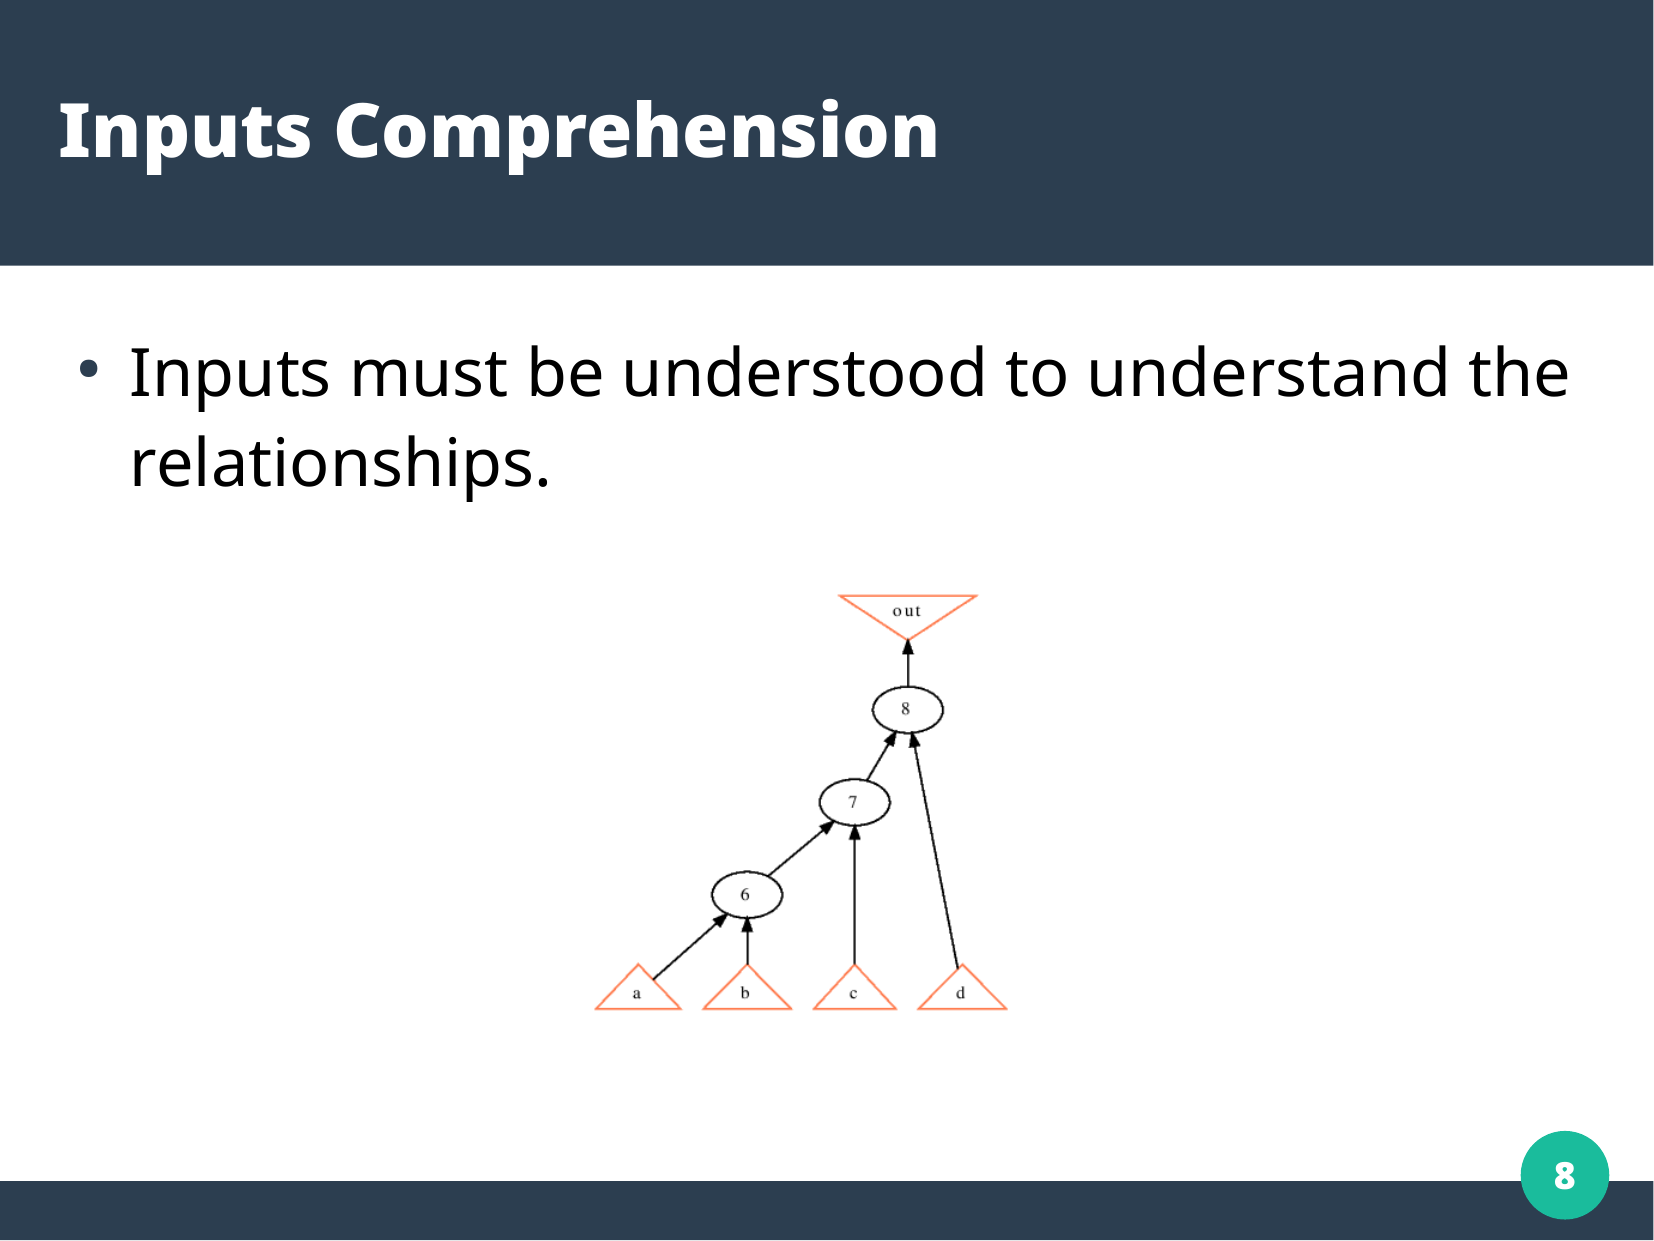

# Inputs Comprehension
Inputs must be understood to understand the relationships.
8